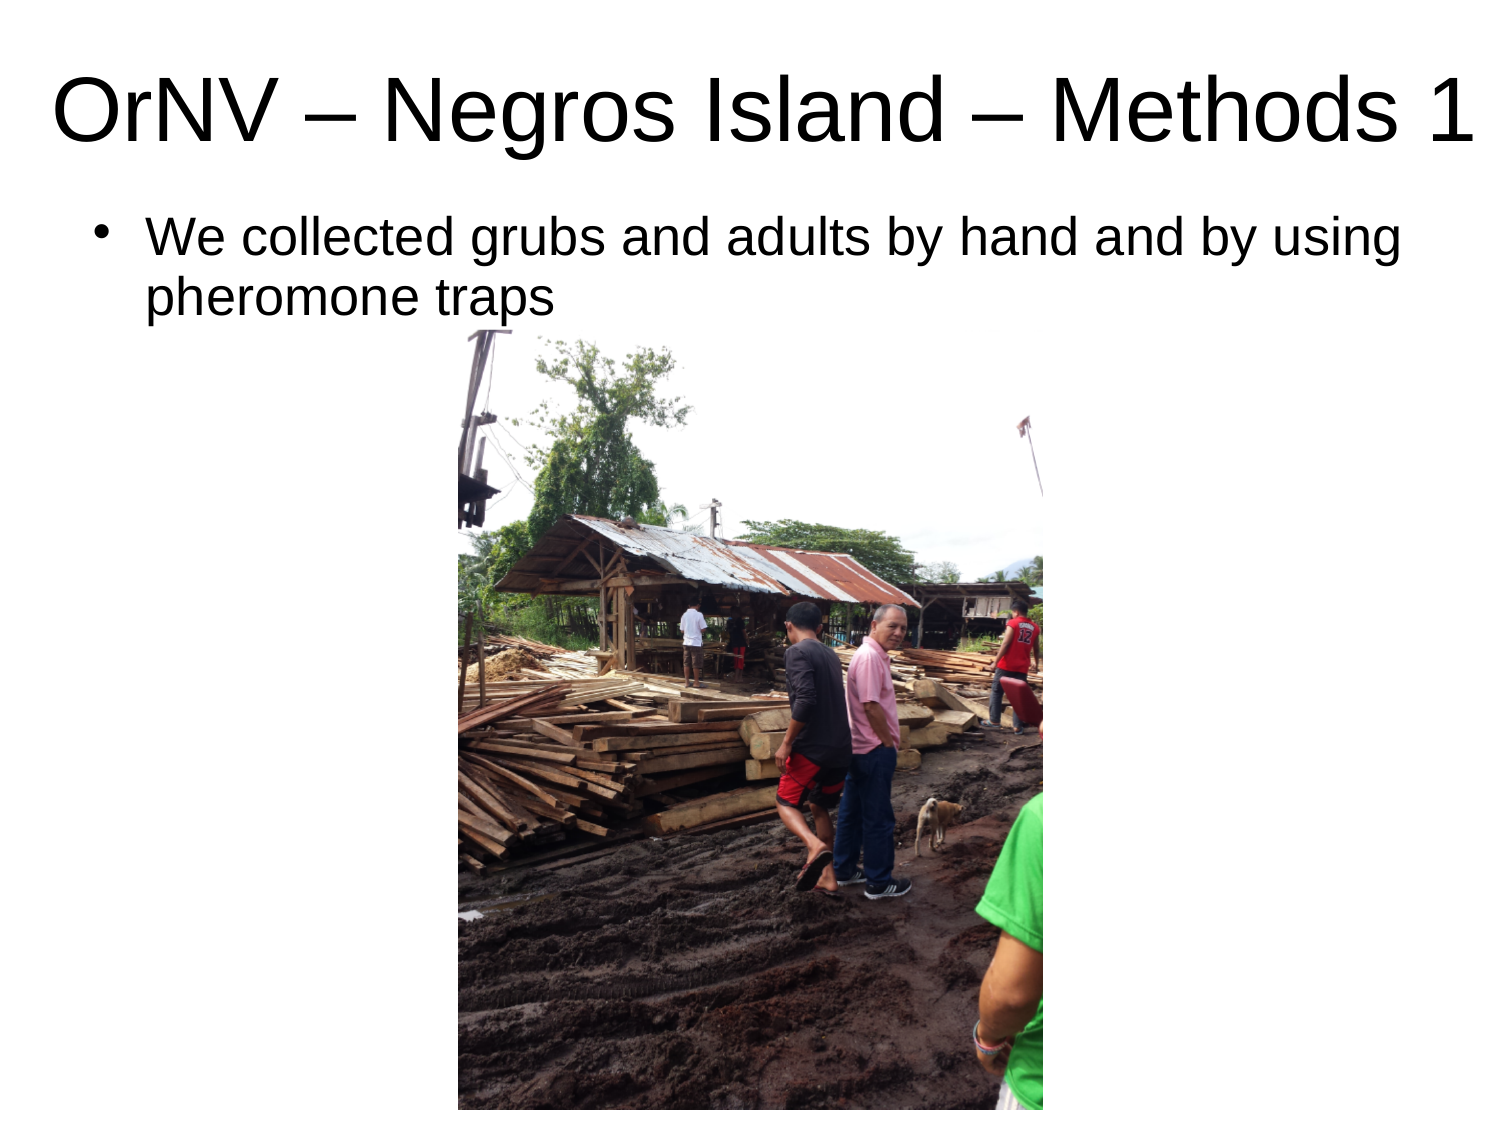

# OrNV – Negros Island – Methods 1
We collected grubs and adults by hand and by using pheromone traps